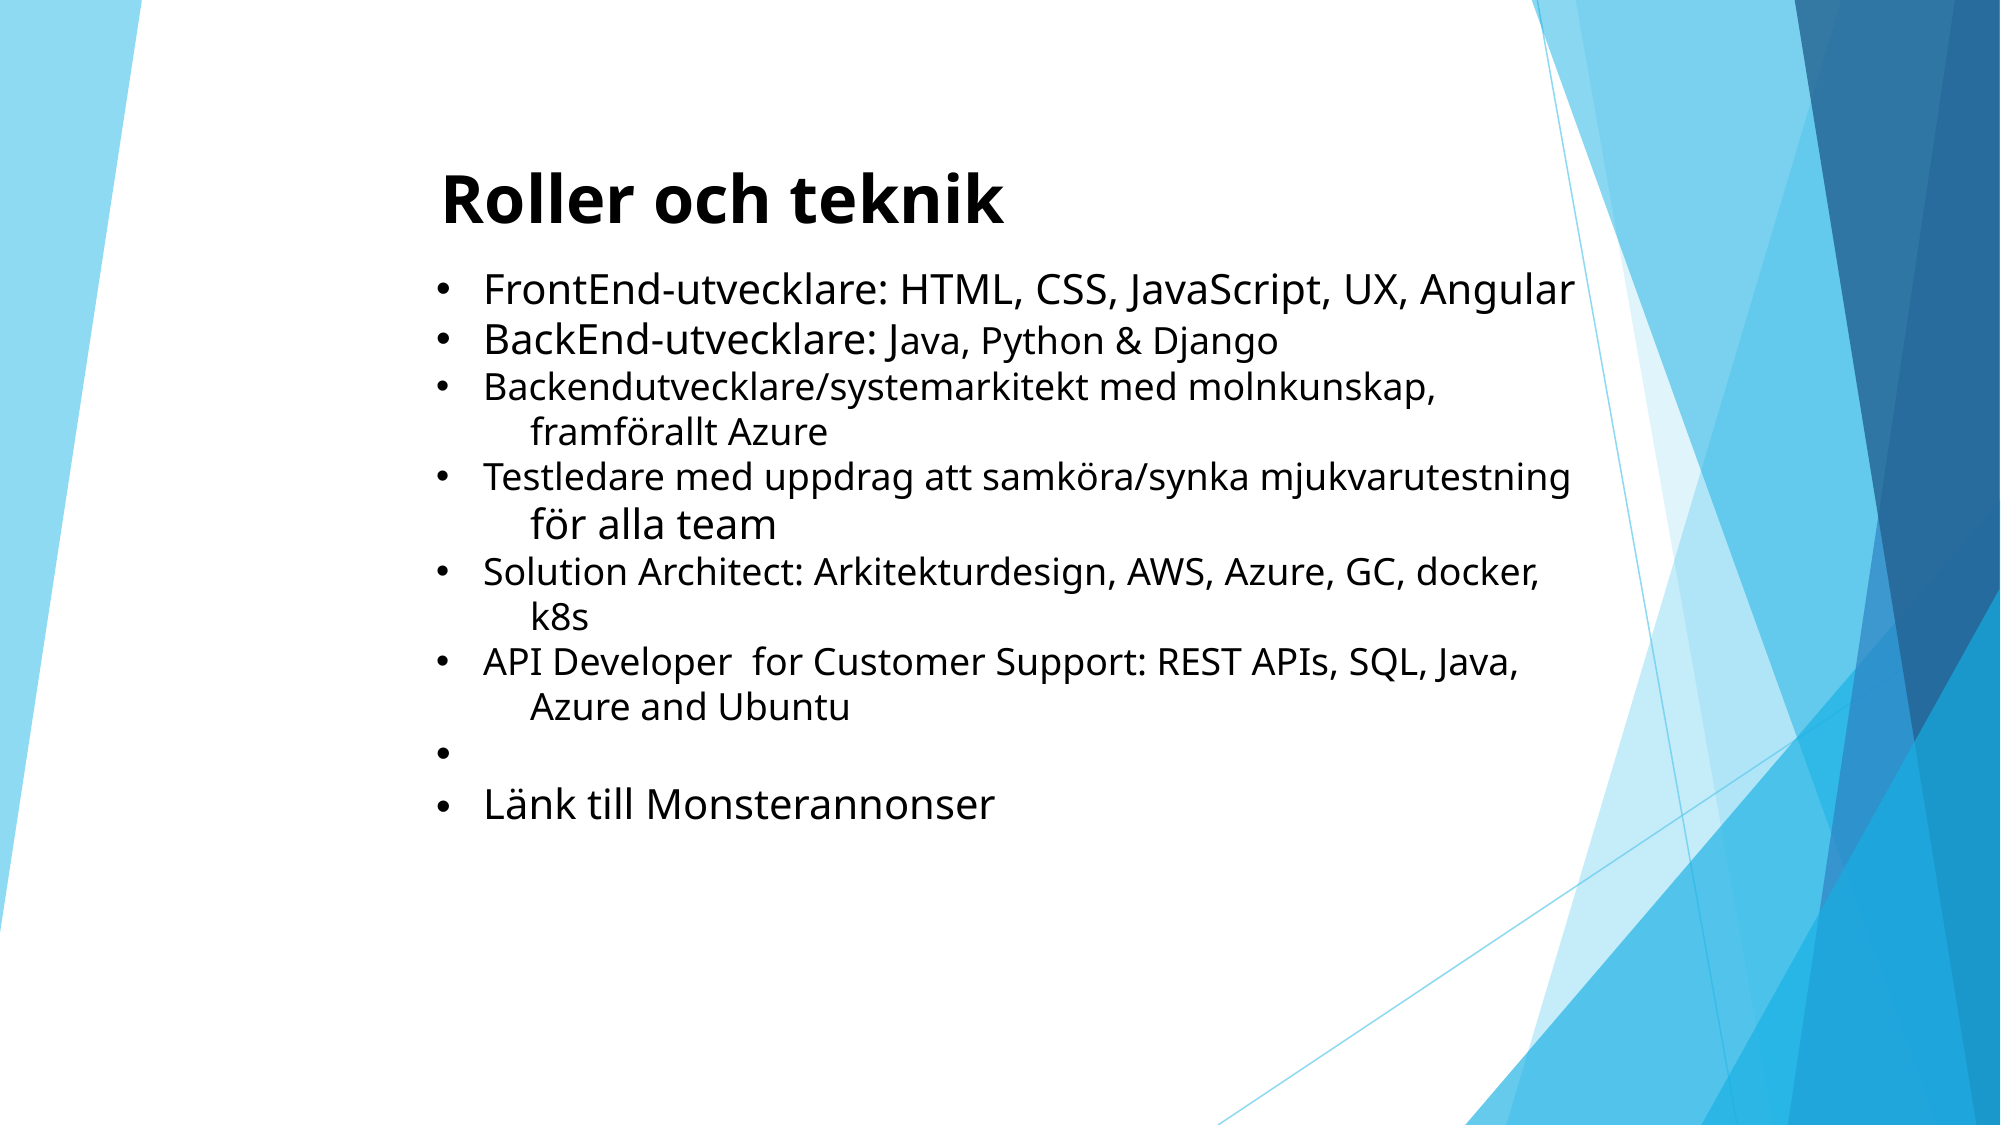

Roller och teknik
FrontEnd-utvecklare: HTML, CSS, JavaScript, UX, Angular
BackEnd-utvecklare: Java, Python & Django
Backendutvecklare/systemarkitekt med molnkunskap, framförallt Azure
Testledare med uppdrag att samköra/synka mjukvarutestning för alla team
Solution Architect: Arkitekturdesign, AWS, Azure, GC, docker, k8s
API Developer  for Customer Support: REST APIs, SQL, Java, Azure and Ubuntu
Länk till Monsterannonser